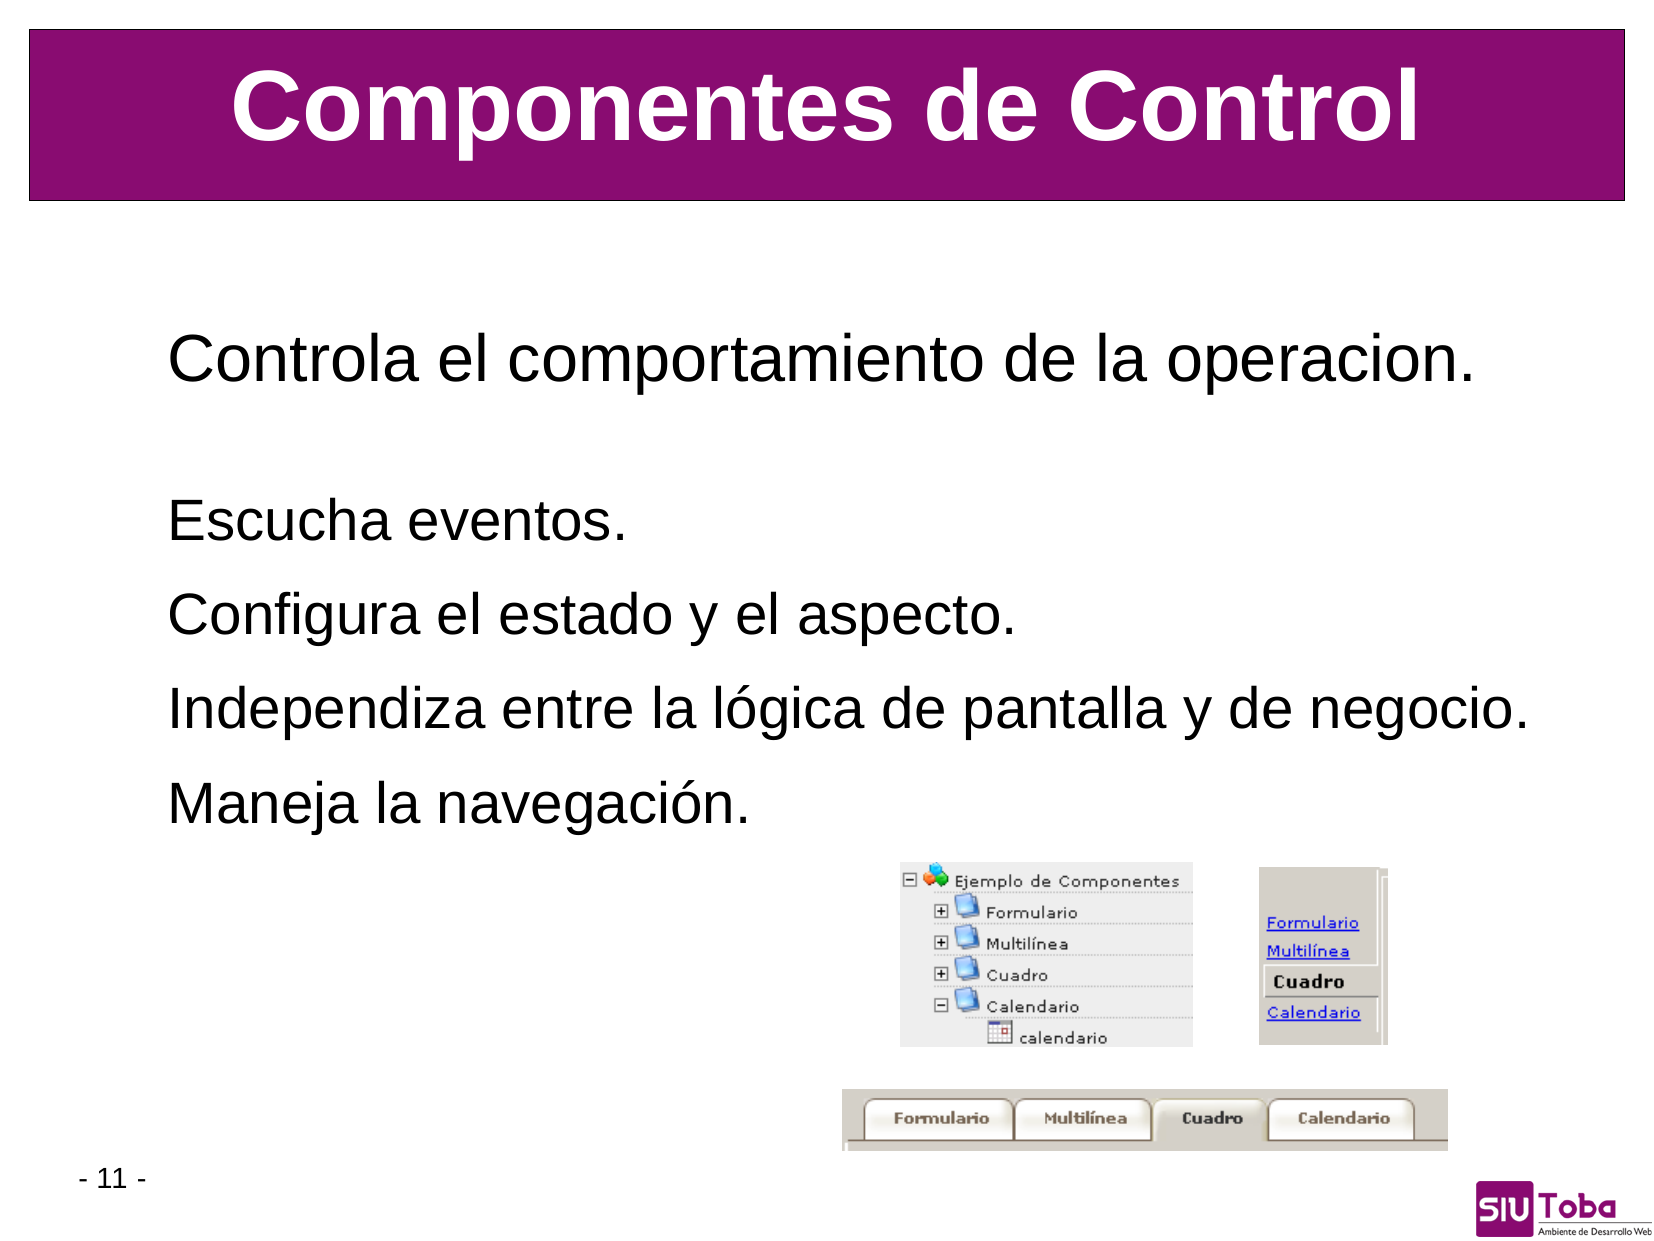

# Componentes de Control
Controla el comportamiento de la operacion.
Escucha eventos.
Configura el estado y el aspecto.
Independiza entre la lógica de pantalla y de negocio.
Maneja la navegación.
11